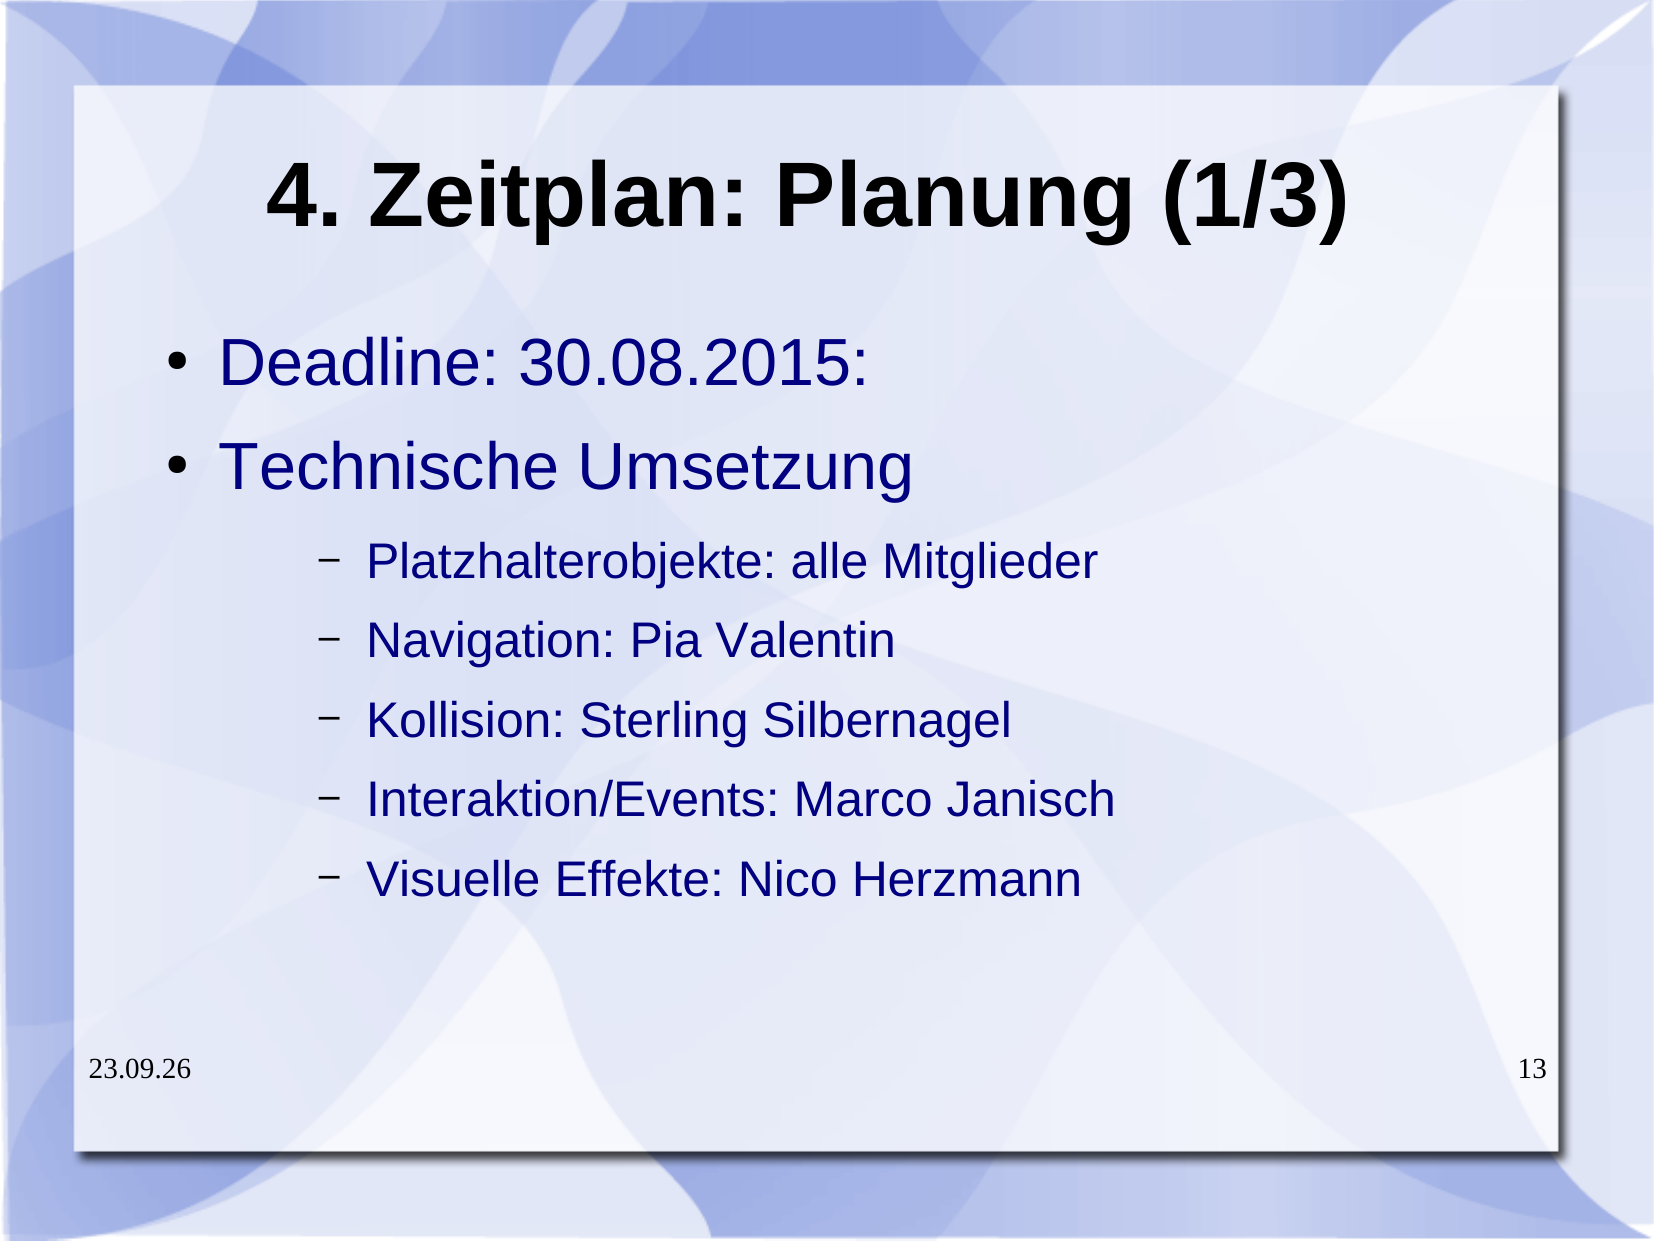

# 4. Zeitplan: Planung (1/3)
Deadline: 30.08.2015:
Technische Umsetzung
Platzhalterobjekte: alle Mitglieder
Navigation: Pia Valentin
Kollision: Sterling Silbernagel
Interaktion/Events: Marco Janisch
Visuelle Effekte: Nico Herzmann
13